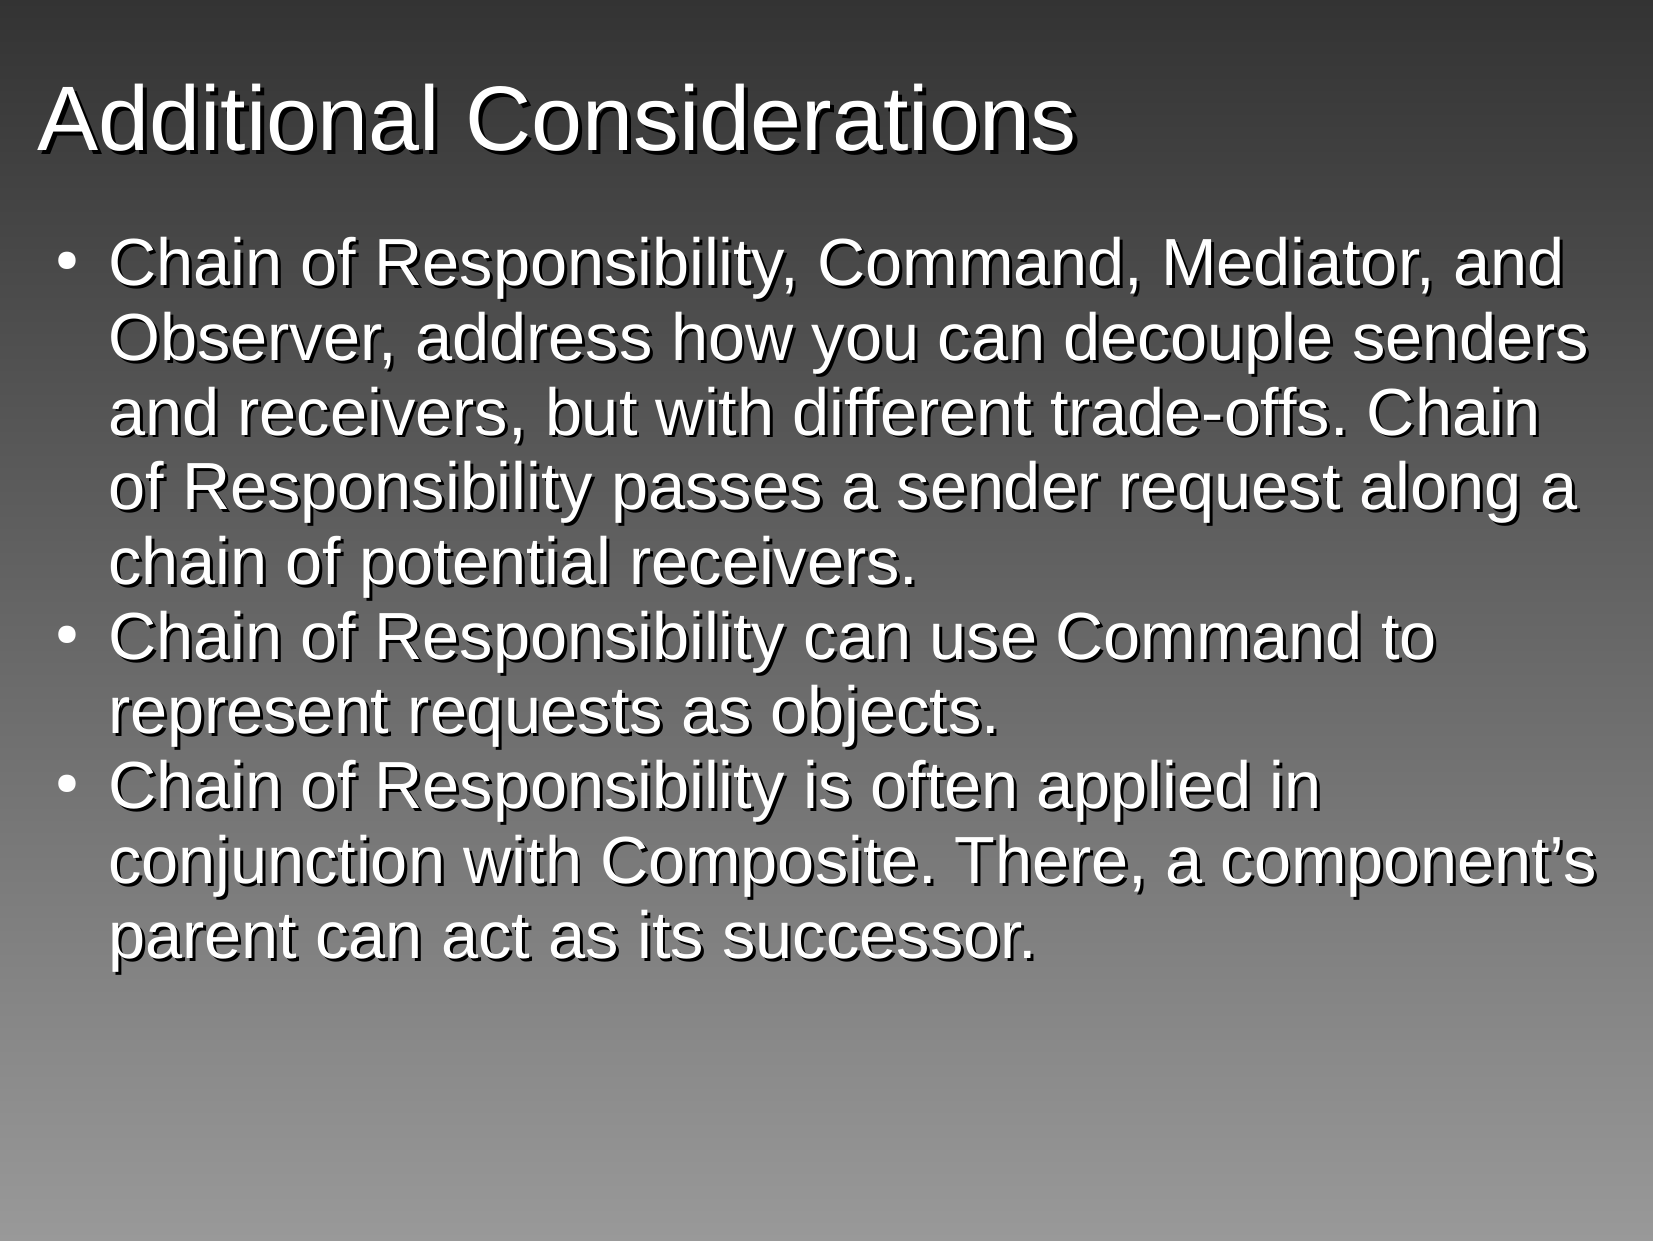

# Additional Considerations
Chain of Responsibility, Command, Mediator, and Observer, address how you can decouple senders and receivers, but with different trade-offs. Chain of Responsibility passes a sender request along a chain of potential receivers.
Chain of Responsibility can use Command to represent requests as objects.
Chain of Responsibility is often applied in conjunction with Composite. There, a component’s parent can act as its successor.